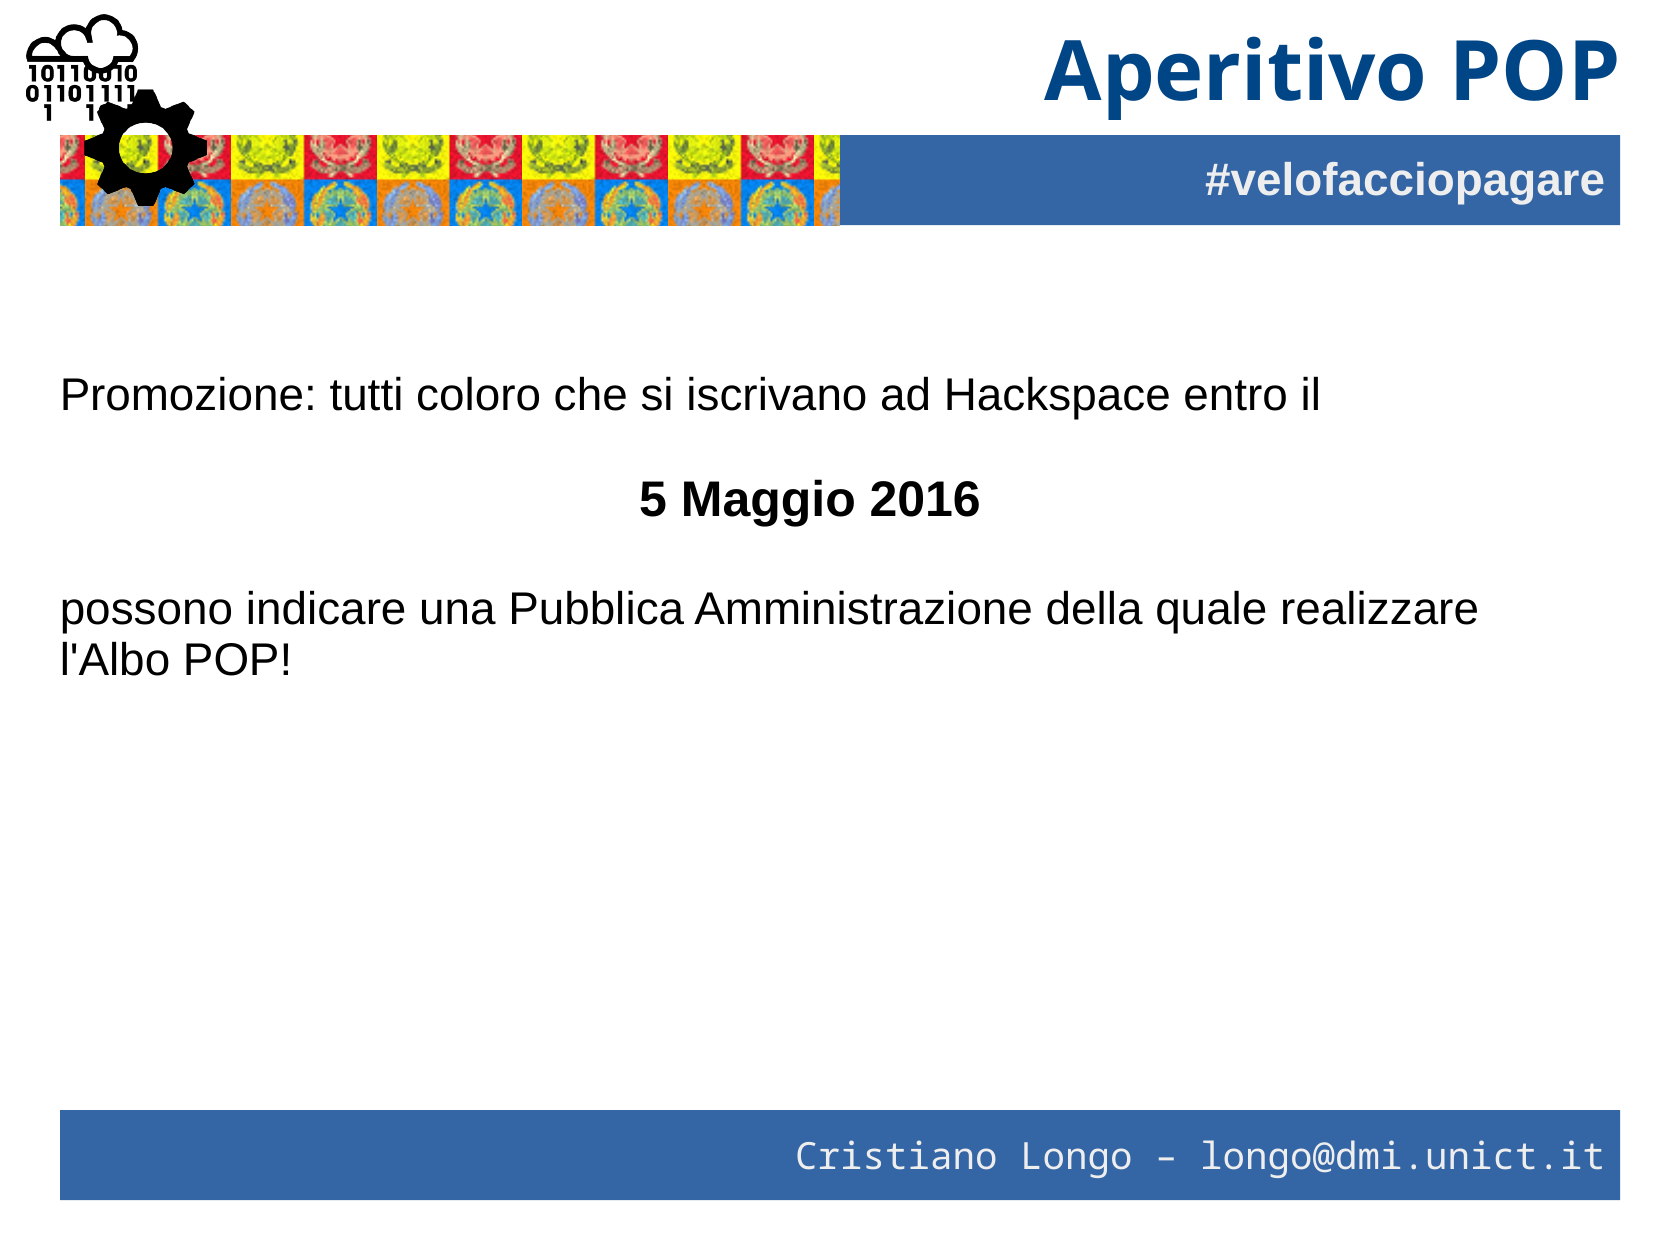

Aperitivo POP
#velofacciopagare
Promozione: tutti coloro che si iscrivano ad Hackspace entro il
5 Maggio 2016
possono indicare una Pubblica Amministrazione della quale realizzare l'Albo POP!
Cristiano Longo – longo@dmi.unict.it